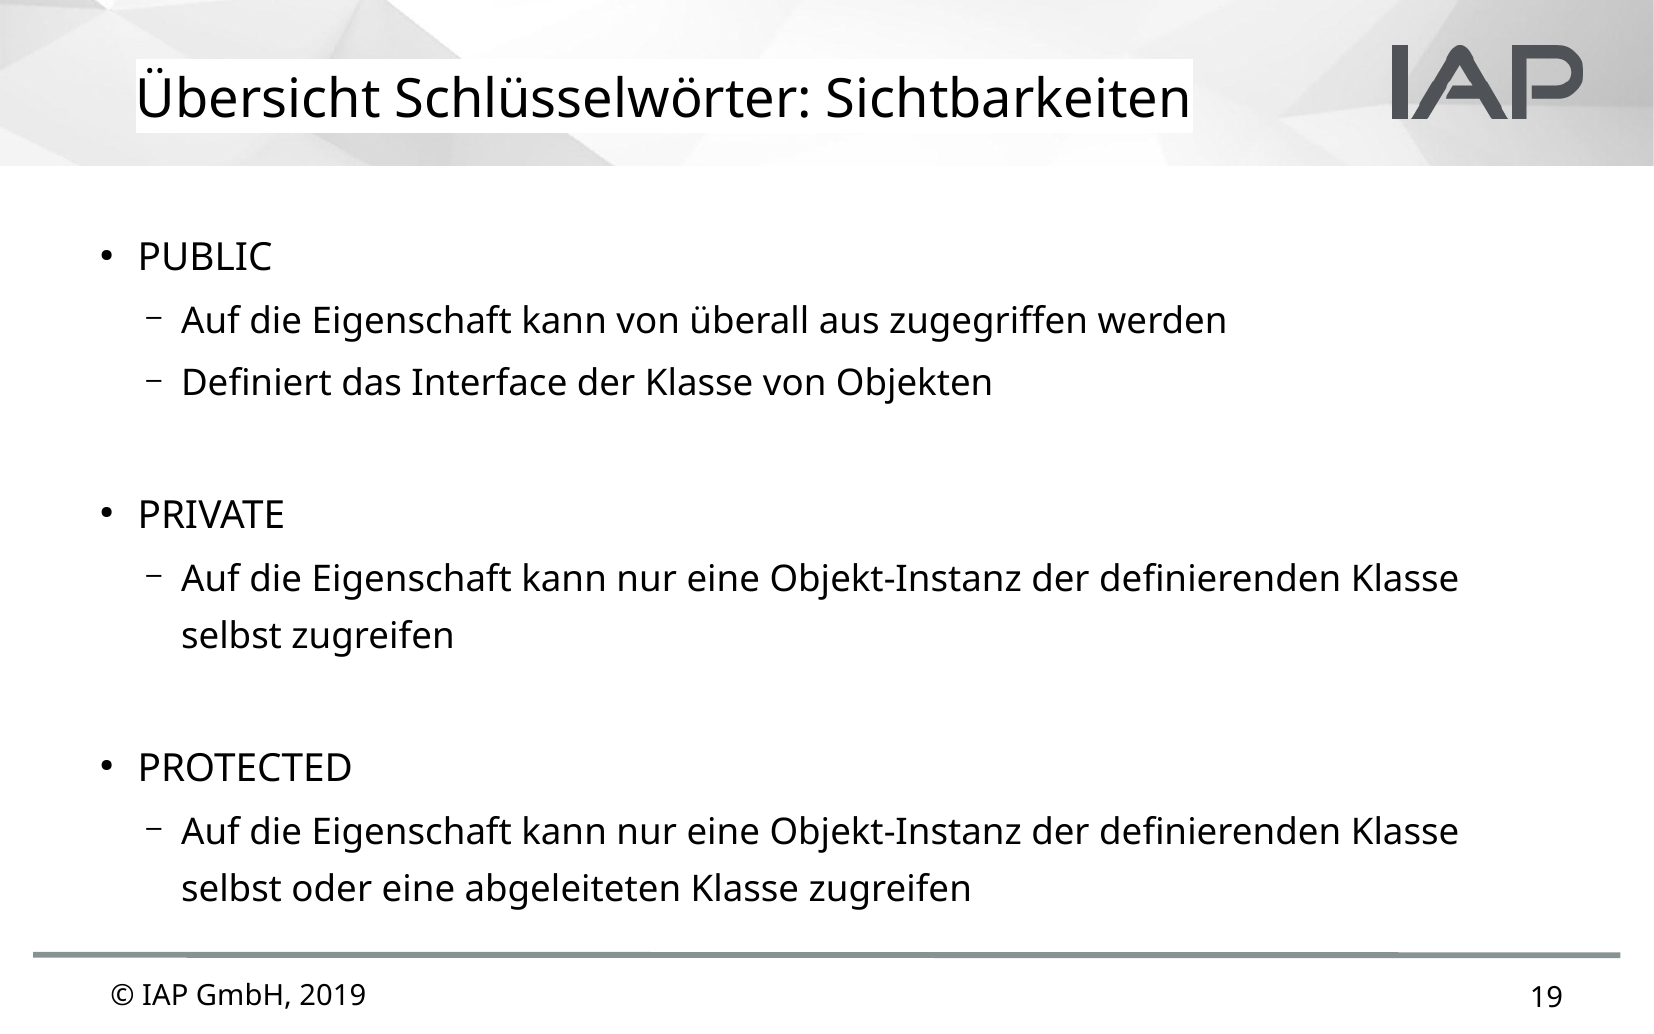

# Übersicht Schlüsselwörter: Sichtbarkeiten
PUBLIC
Auf die Eigenschaft kann von überall aus zugegriffen werden
Definiert das Interface der Klasse von Objekten
PRIVATE
Auf die Eigenschaft kann nur eine Objekt-Instanz der definierenden Klasse selbst zugreifen
PROTECTED
Auf die Eigenschaft kann nur eine Objekt-Instanz der definierenden Klasse selbst oder eine abgeleiteten Klasse zugreifen
© IAP GmbH, 2019
19